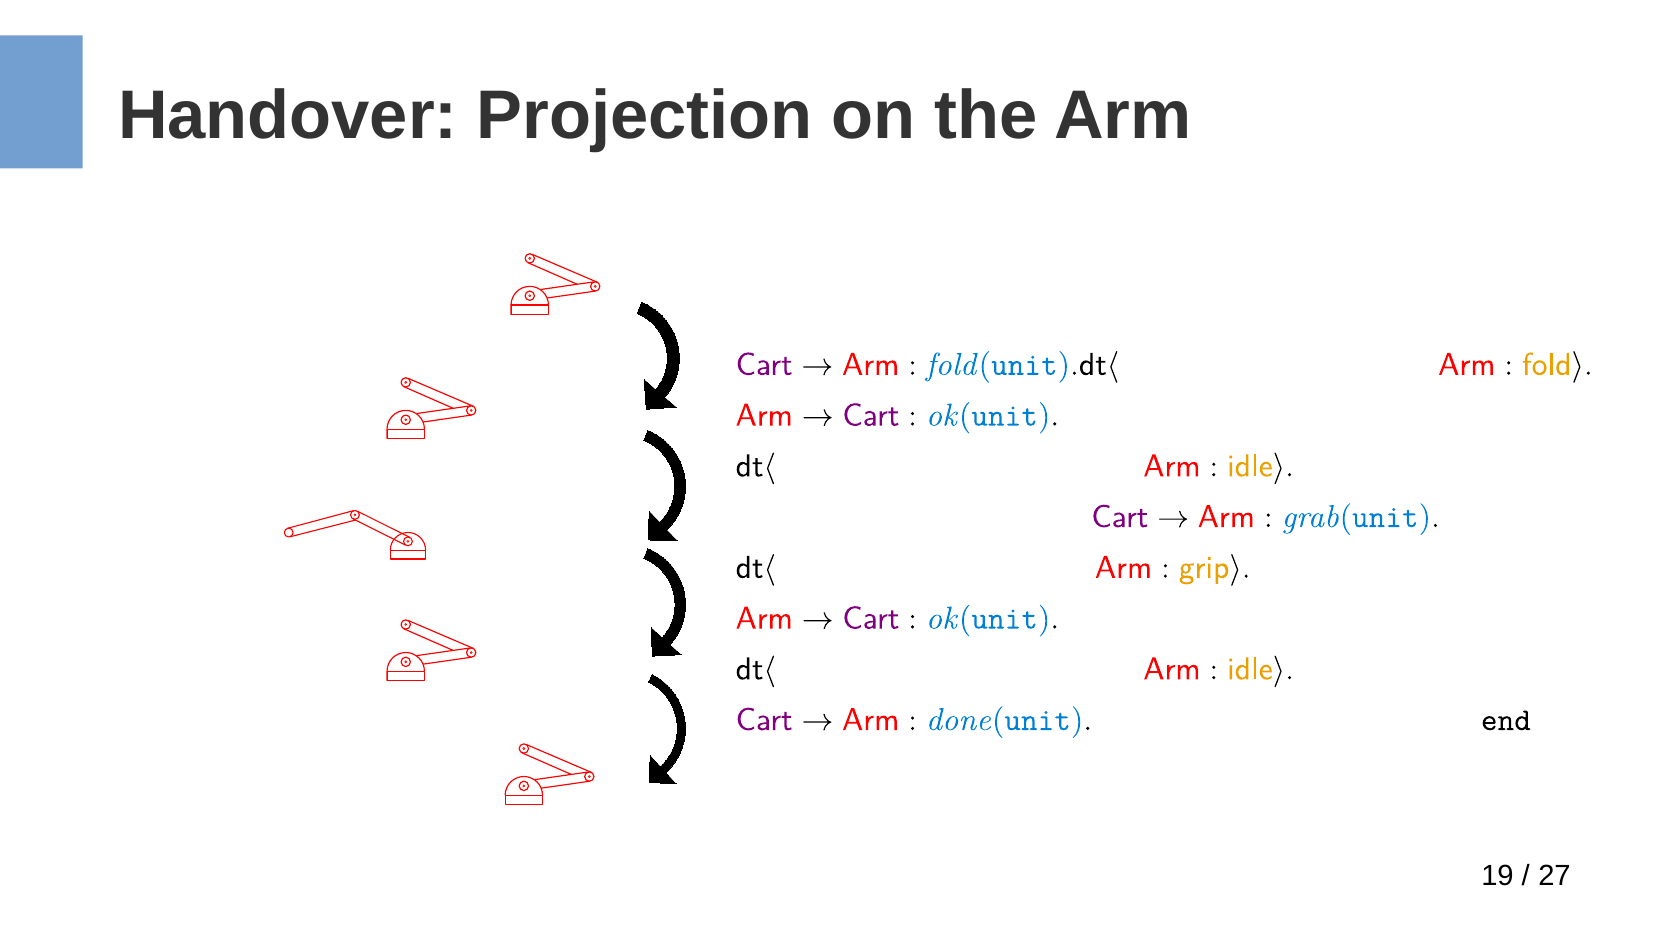

# Handover: Projection on the Arm
19